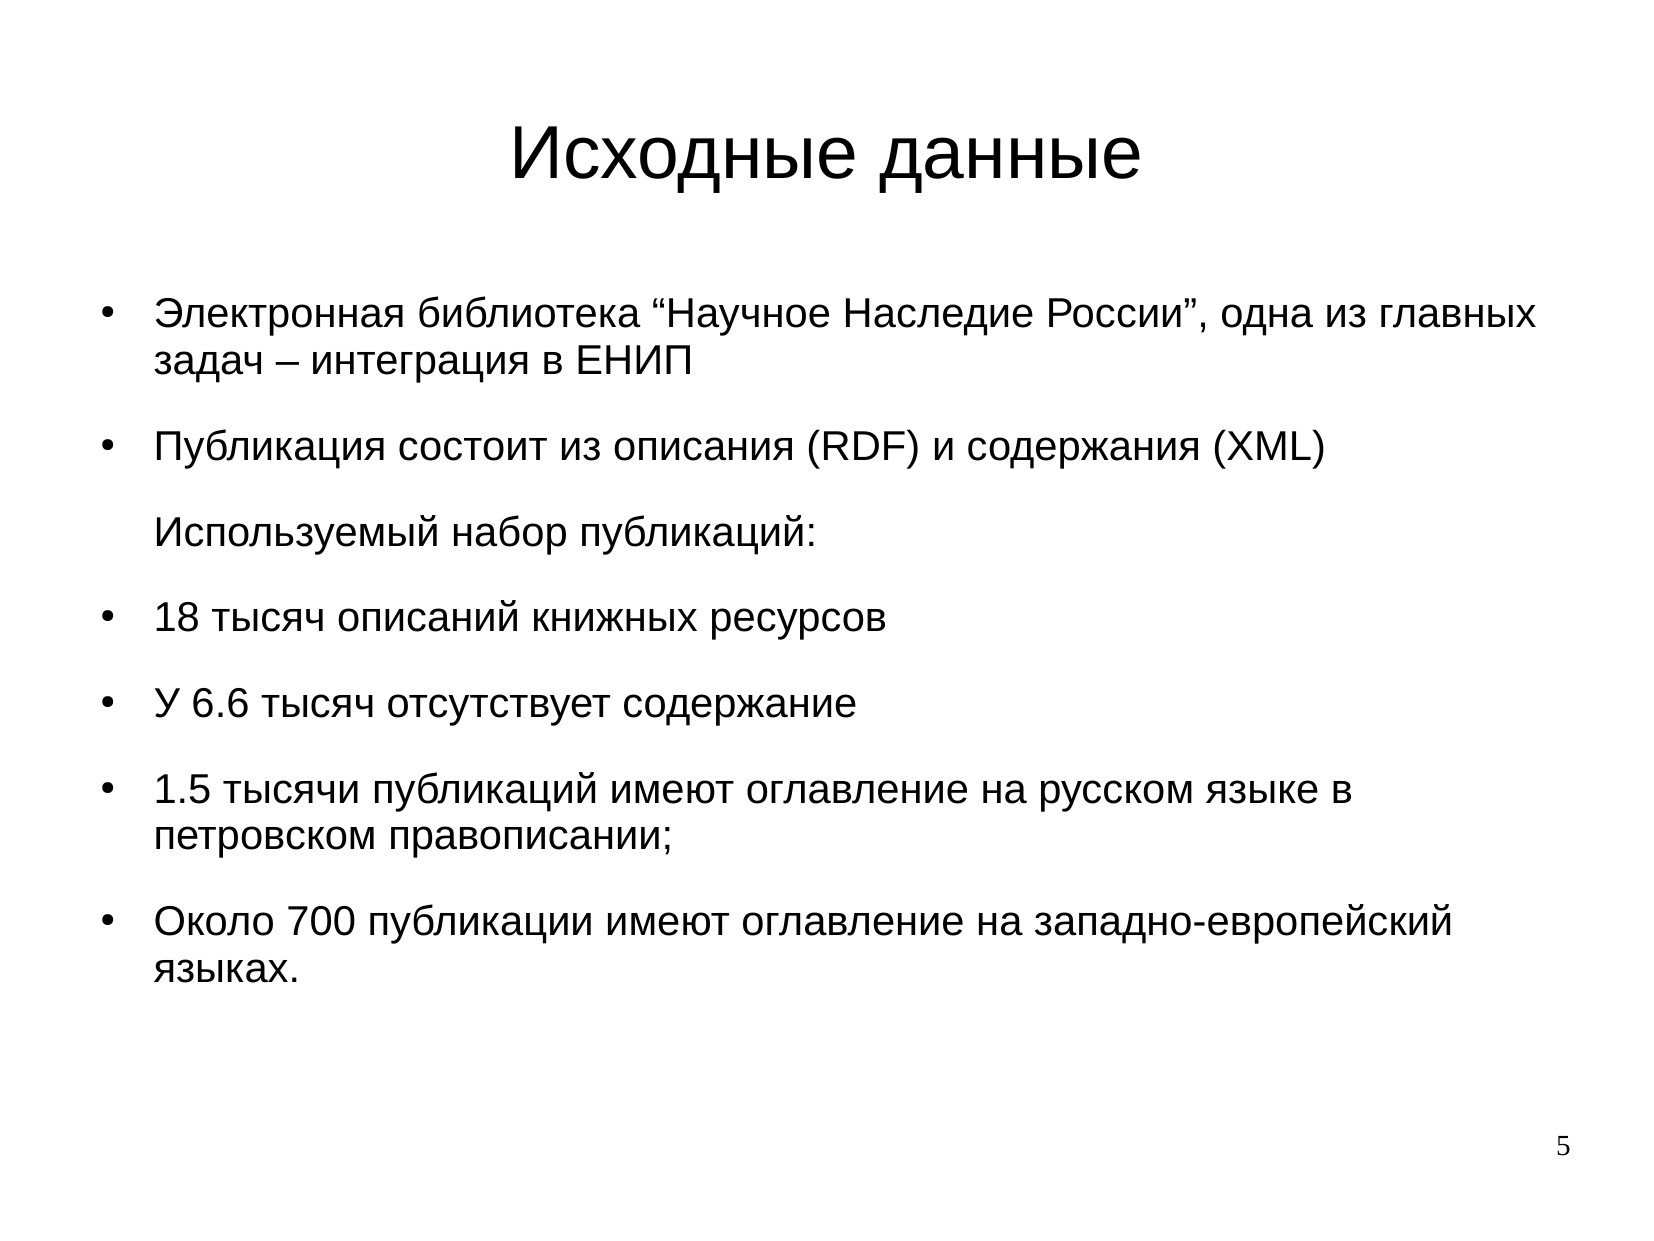

# Исходные данные
Электронная библиотека “Научное Наследие России”, одна из главных задач – интеграция в ЕНИП
Публикация состоит из описания (RDF) и содержания (XML)
Используемый набор публикаций:
18 тысяч описаний книжных ресурсов
У 6.6 тысяч отсутствует содержание
1.5 тысячи публикаций имеют оглавление на русском языке в петровском правописании;
Около 700 публикации имеют оглавление на западно-европейский языках.
5